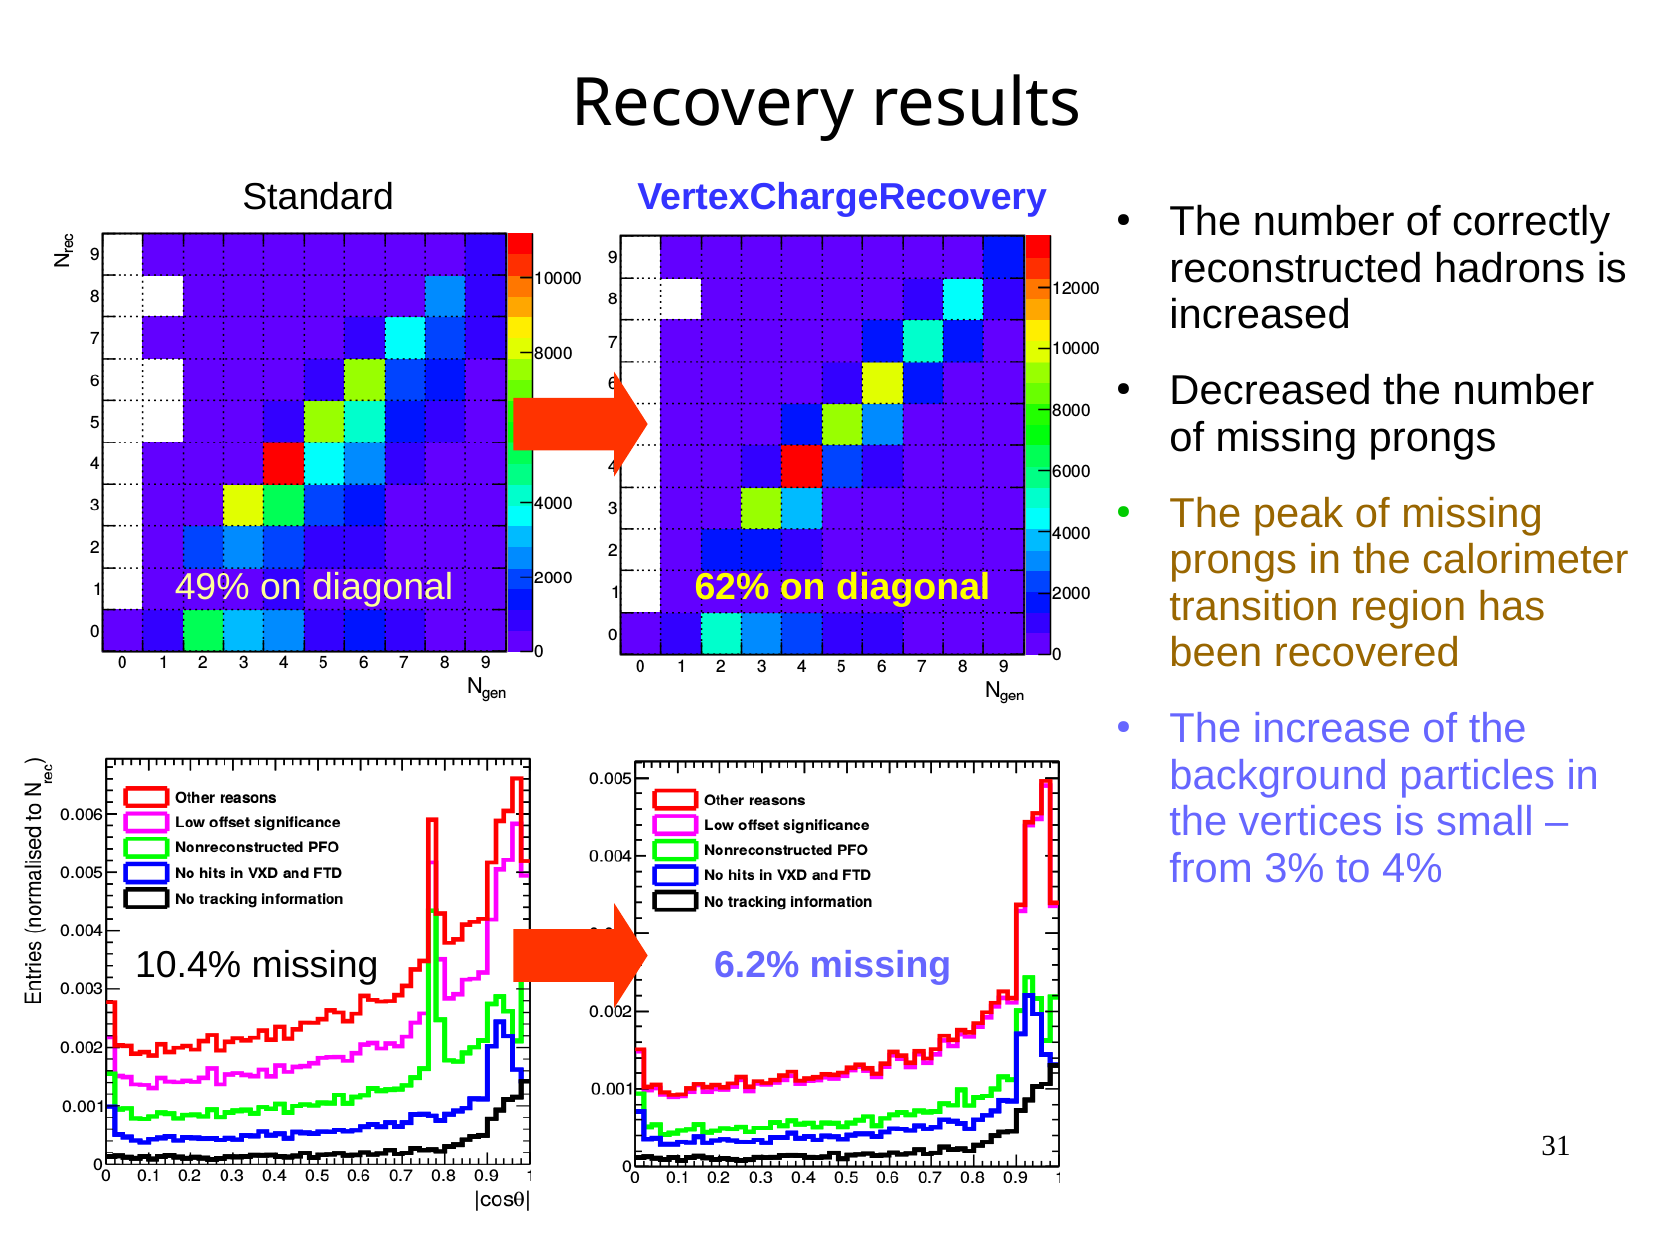

# Recovery results
Standard
VertexChargeRecovery
The number of correctly reconstructed hadrons is increased
Decreased the number of missing prongs
The peak of missing prongs in the calorimeter transition region has been recovered
The increase of the background particles in the vertices is small – from 3% to 4%
49% on diagonal
62% on diagonal
10.4% missing
6.2% missing
31